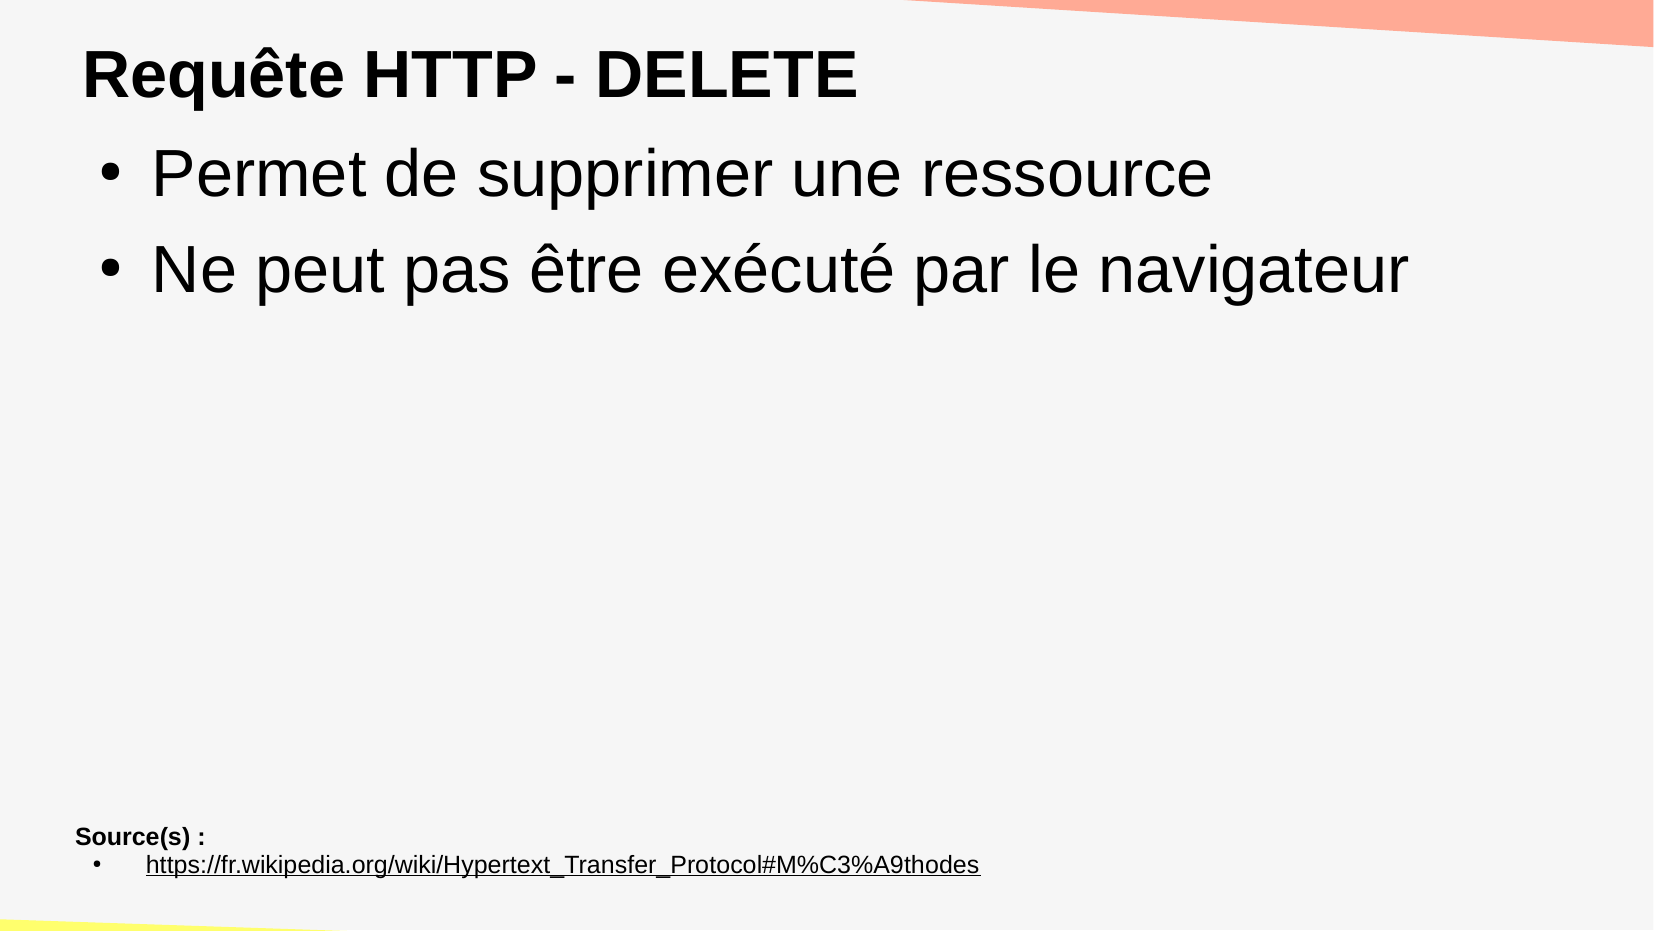

# Requête HTTP - DELETE
Permet de supprimer une ressource
Ne peut pas être exécuté par le navigateur
Source(s) :
https://fr.wikipedia.org/wiki/Hypertext_Transfer_Protocol#M%C3%A9thodes